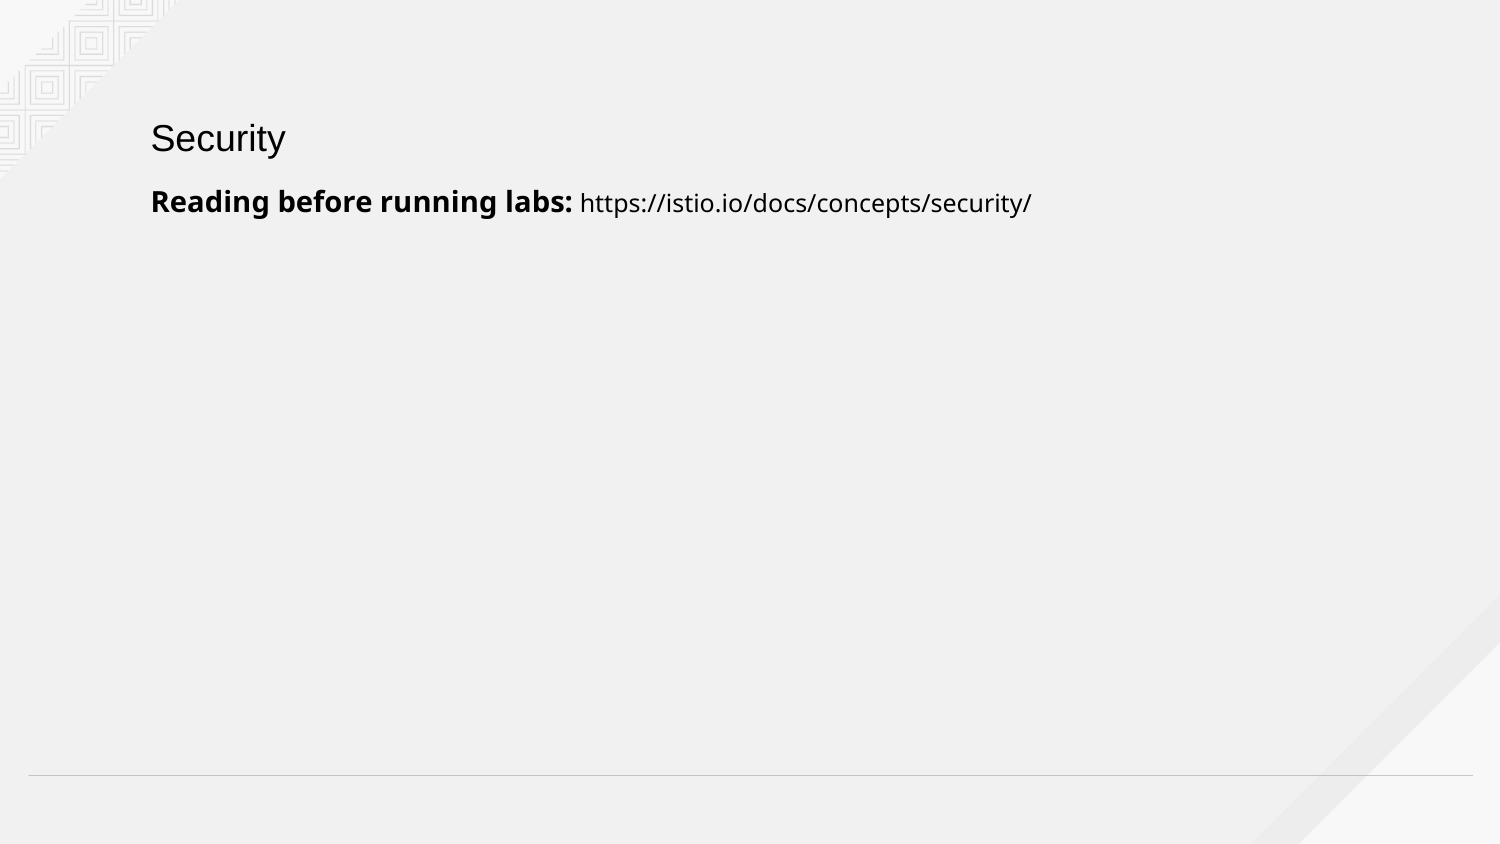

# Security
Reading before running labs: https://istio.io/docs/concepts/security/